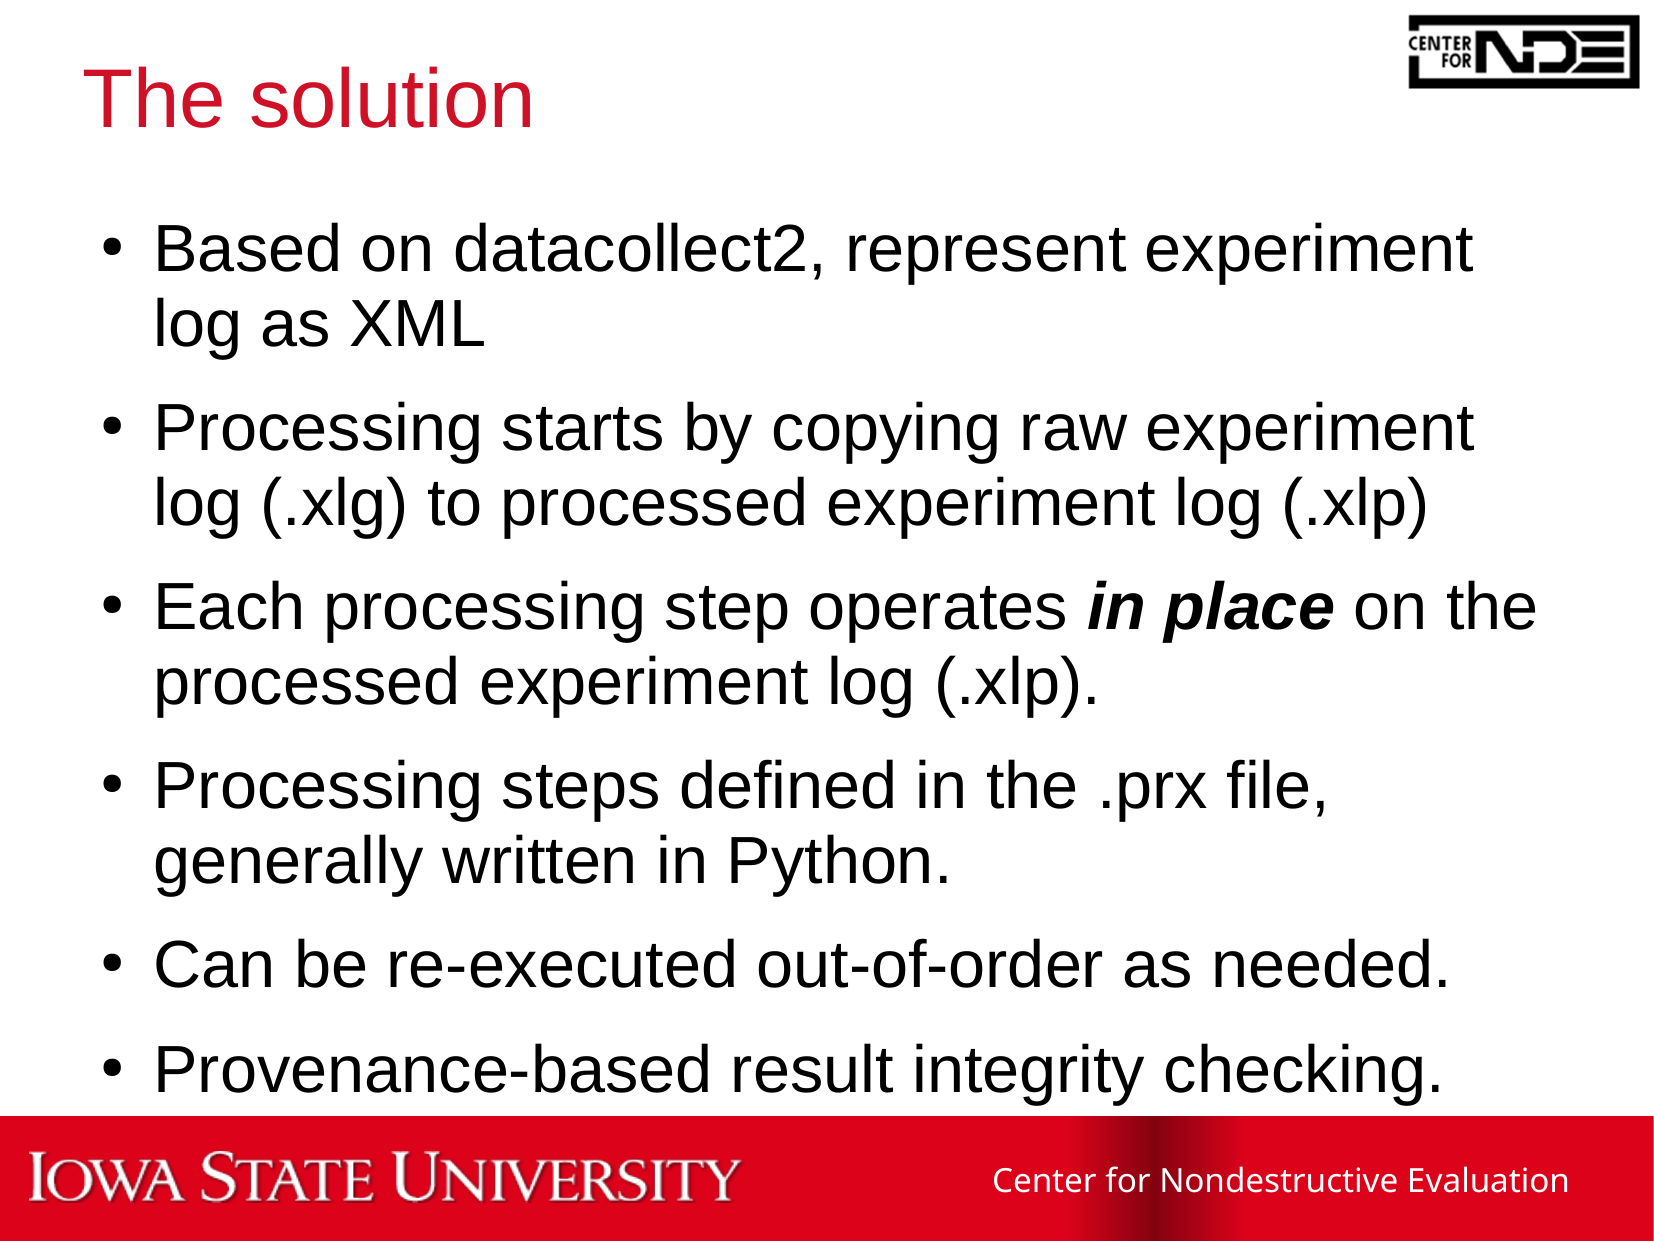

# The solution
Based on datacollect2, represent experiment log as XML
Processing starts by copying raw experiment log (.xlg) to processed experiment log (.xlp)
Each processing step operates in place on the processed experiment log (.xlp).
Processing steps defined in the .prx file, generally written in Python.
Can be re-executed out-of-order as needed.
Provenance-based result integrity checking.